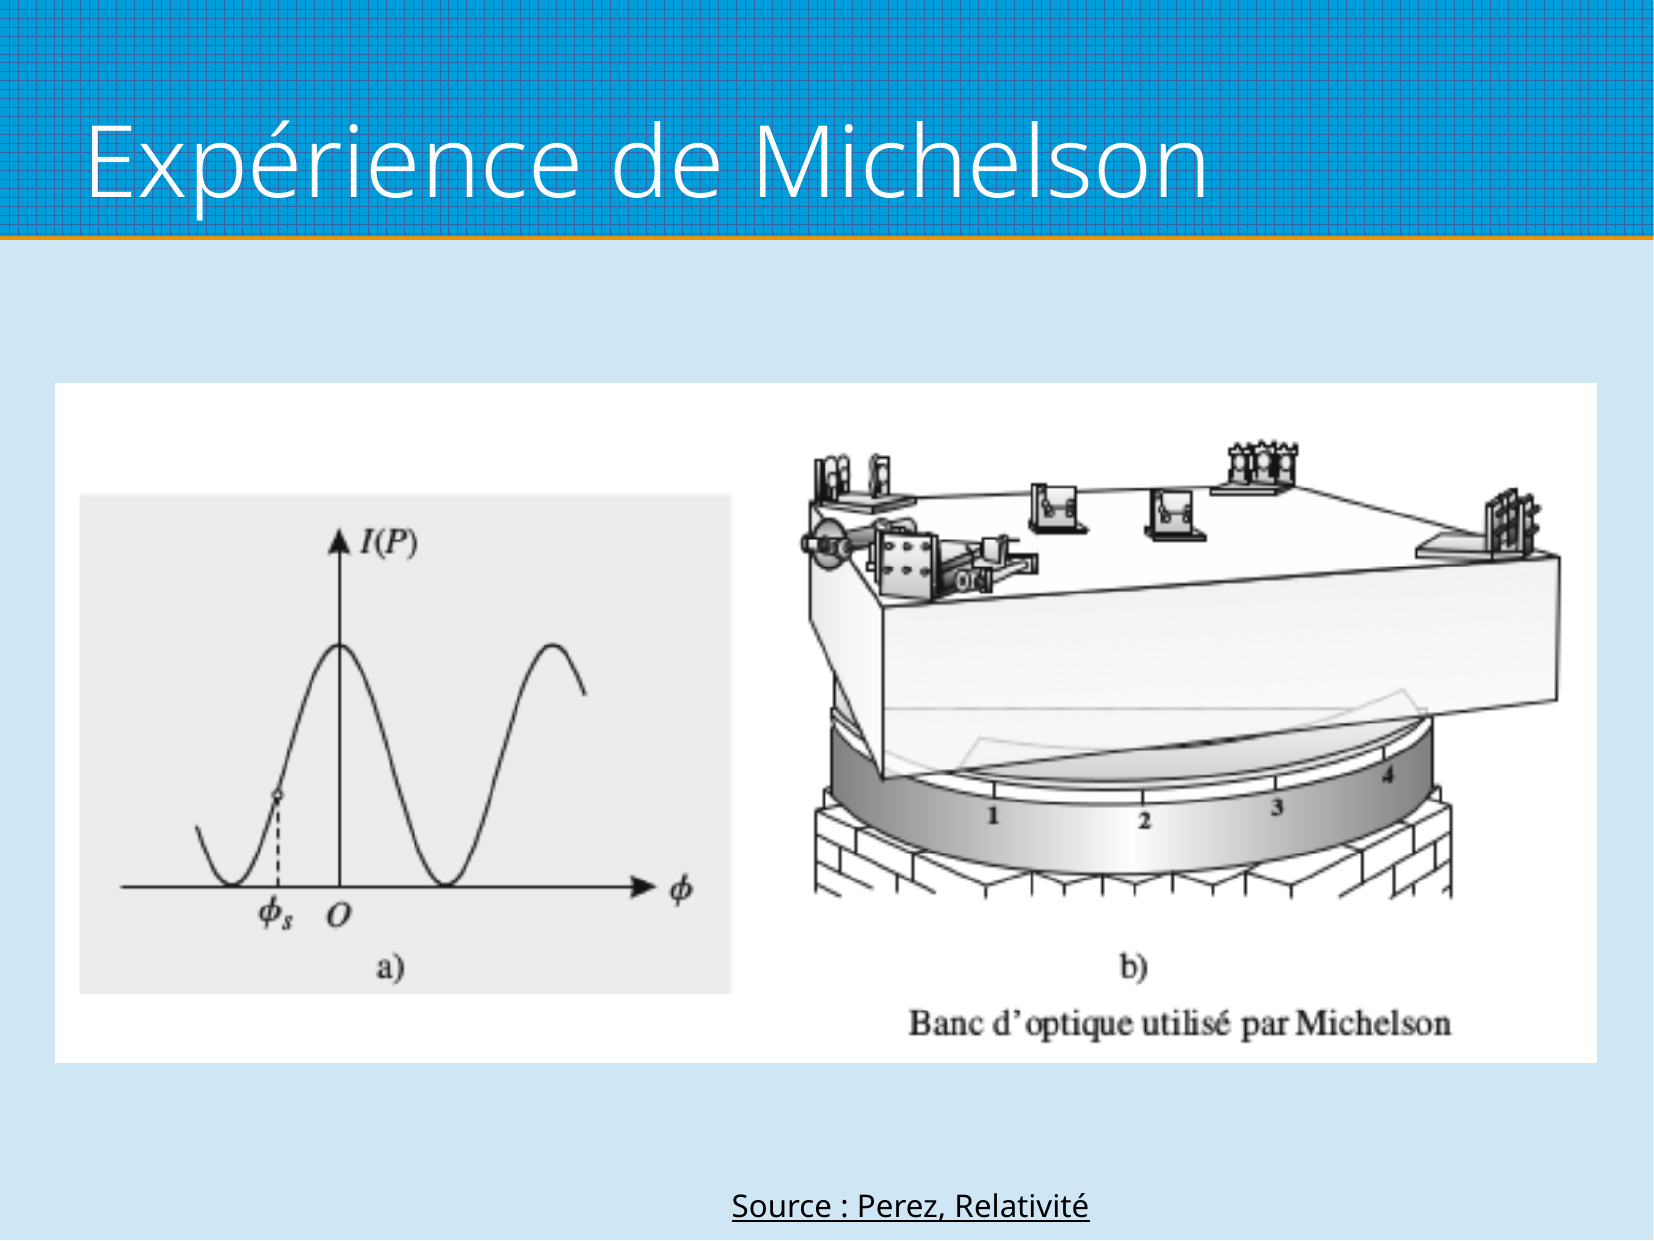

# Expérience de Michelson
Source : Perez, Relativité